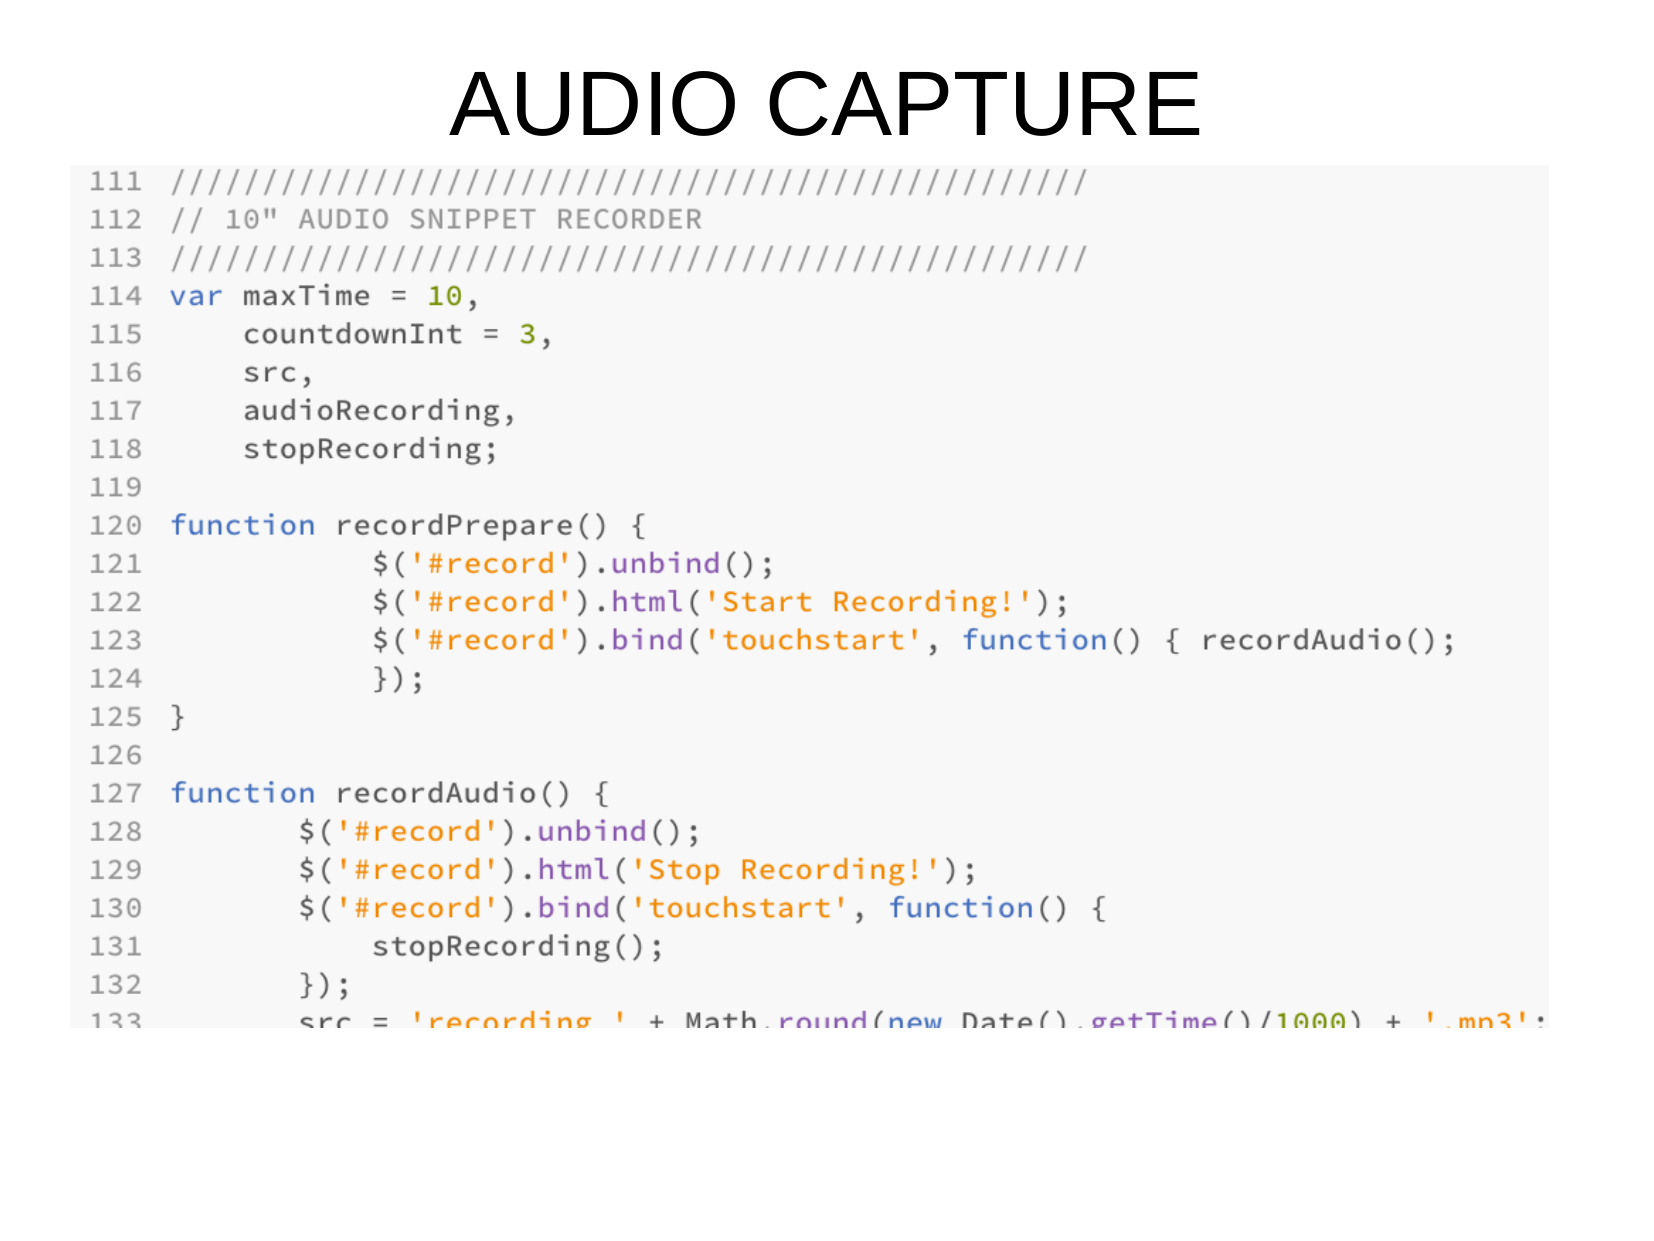

# AUDIO CAPTURE
Setup initial variables and bind record button to function